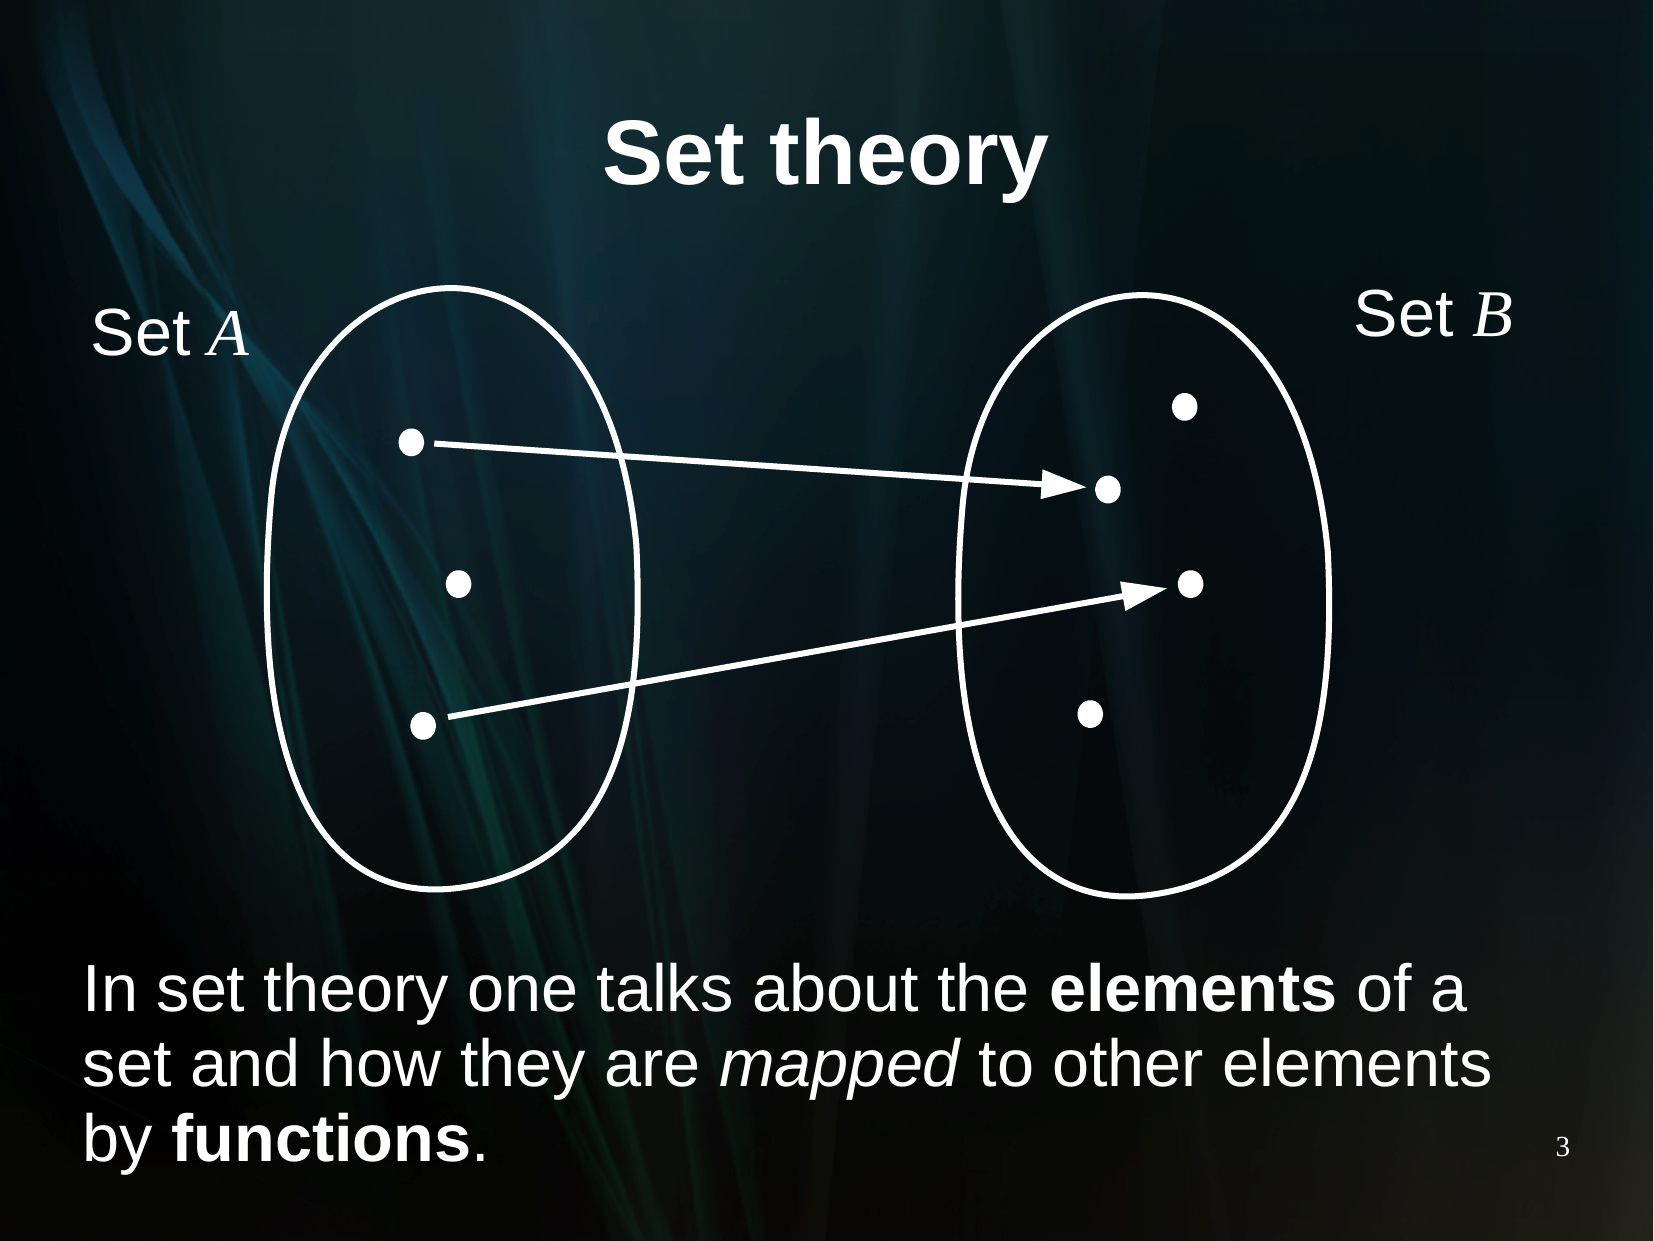

# Set theory
Set B
Set A
In set theory one talks about the elements of a set and how they are mapped to other elements by functions.
3